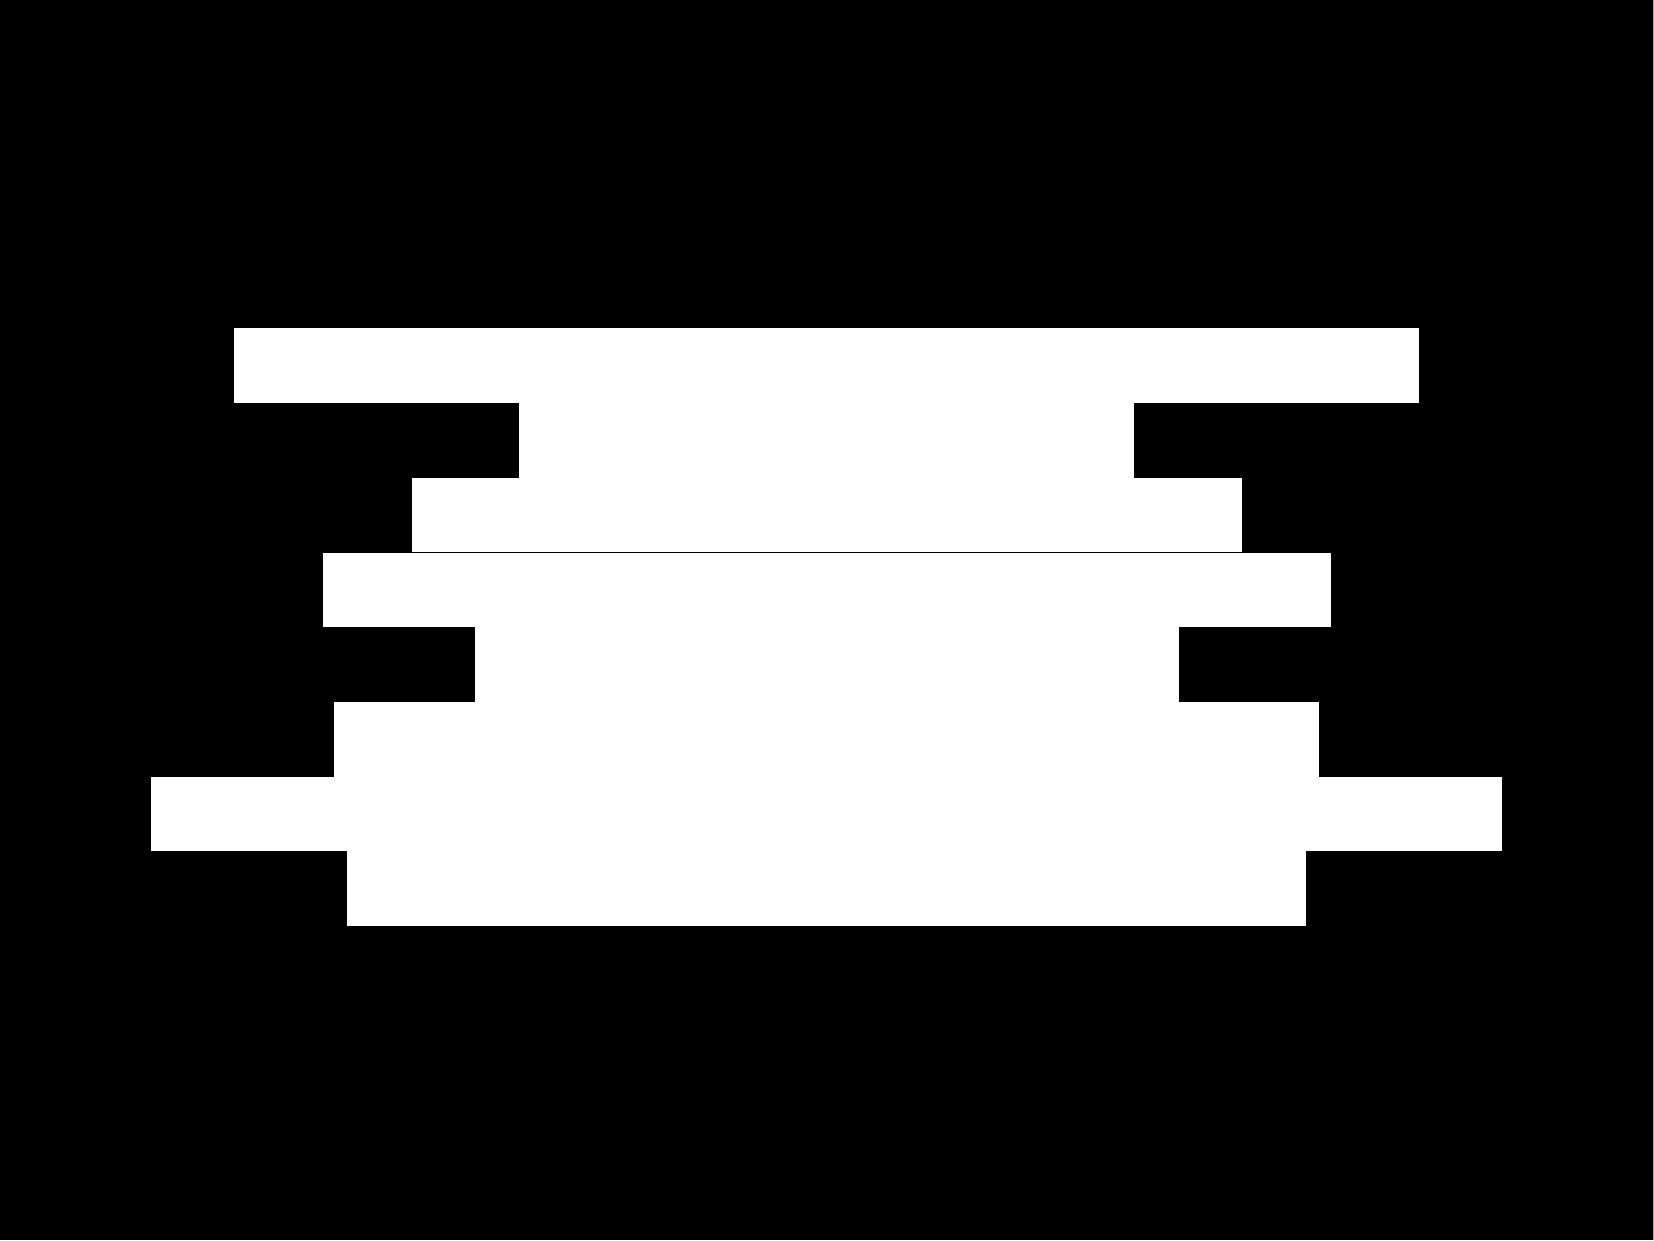

# Houve festa durante três dias no inferno
A vida estava de luto
Os sonhos ficaram desertos
E a chave de acesso à eternidade
Estava na profundidade
Nas mãos do mentor da maldade
Mas foi parte do plano de Jesus Cristo morrer
Pra que o homem pudesse viver